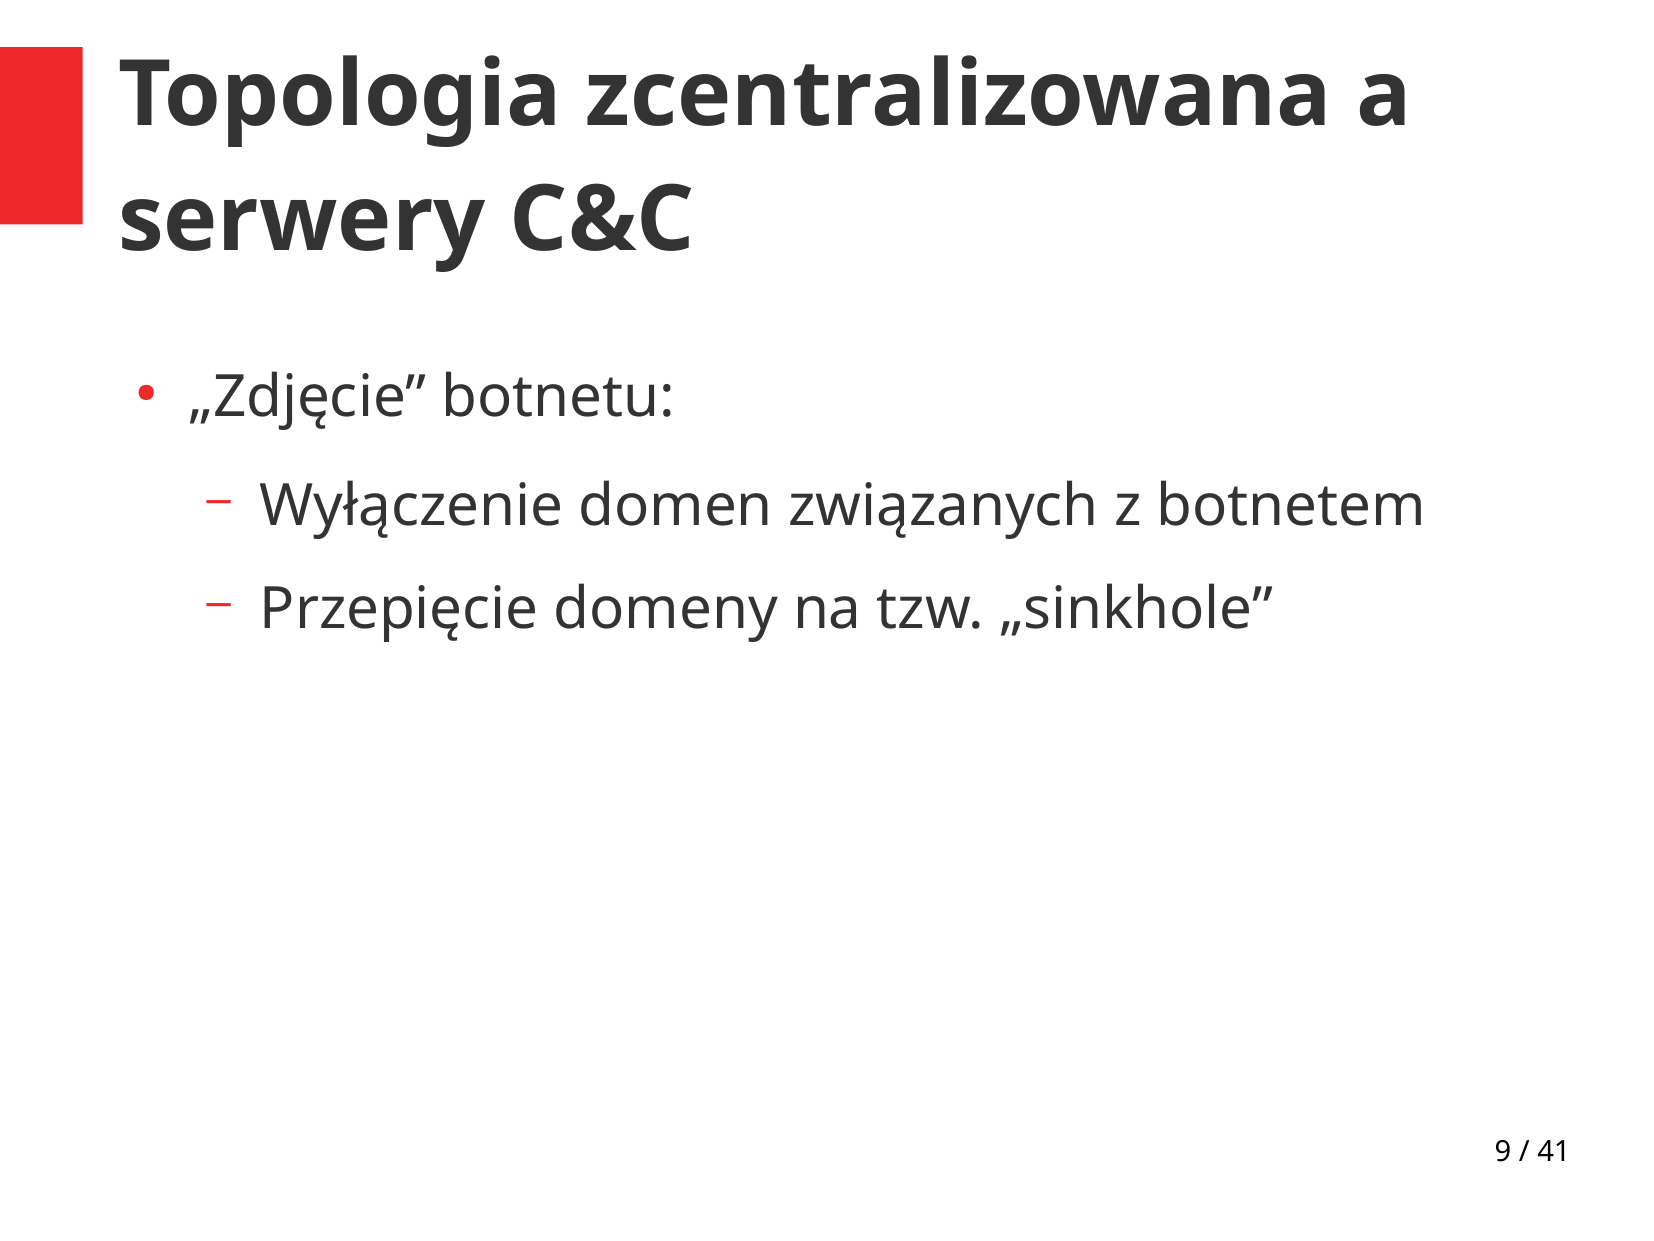

# Topologia zcentralizowana a serwery C&C
„Zdjęcie” botnetu:
Wyłączenie domen związanych z botnetem
Przepięcie domeny na tzw. „sinkhole”
9